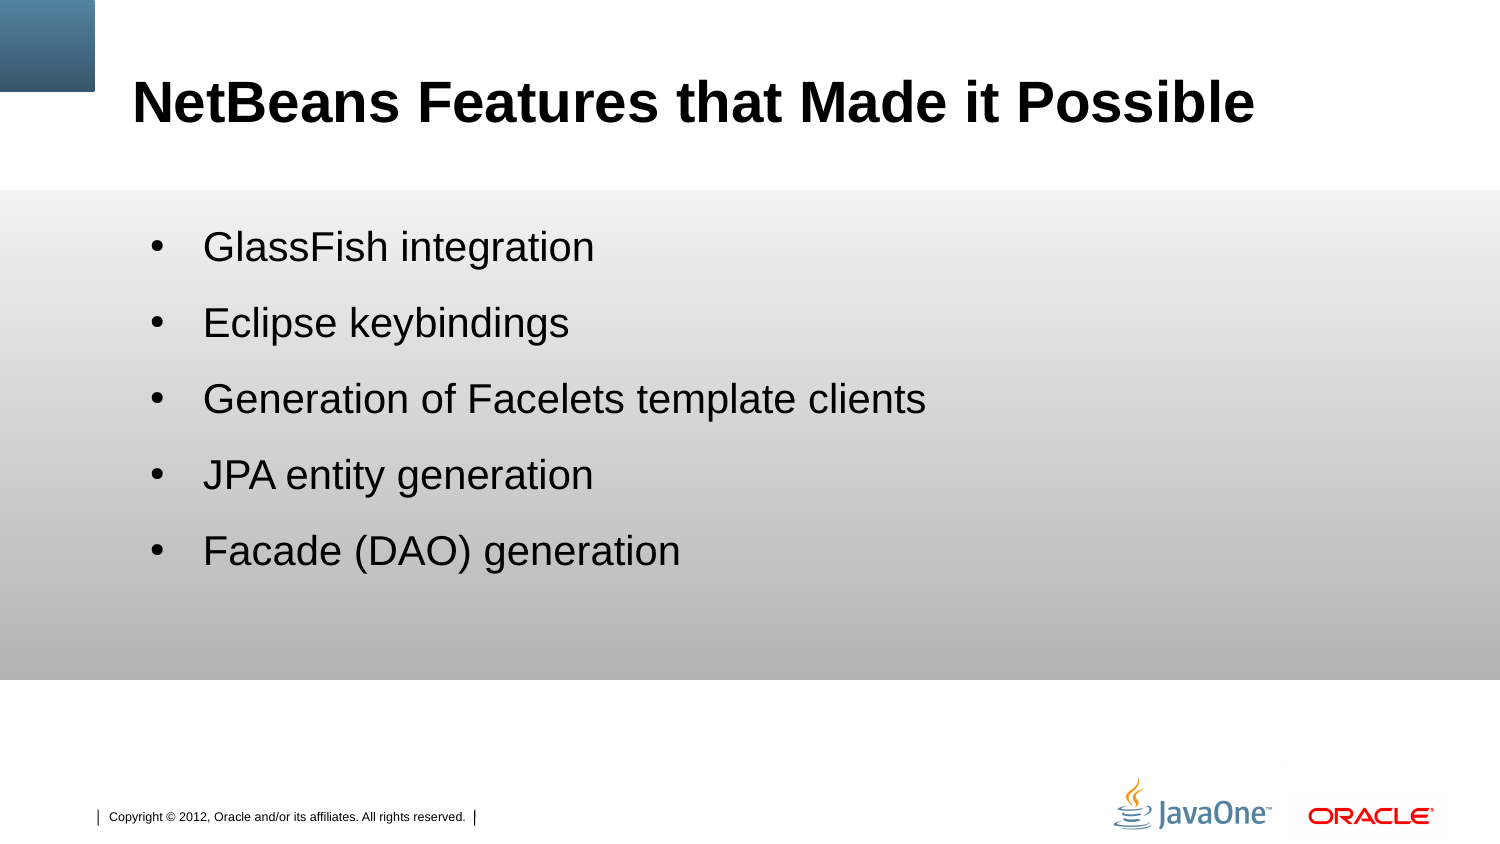

# NetBeans Features that Made it Possible
GlassFish integration
Eclipse keybindings
Generation of Facelets template clients
JPA entity generation
Facade (DAO) generation